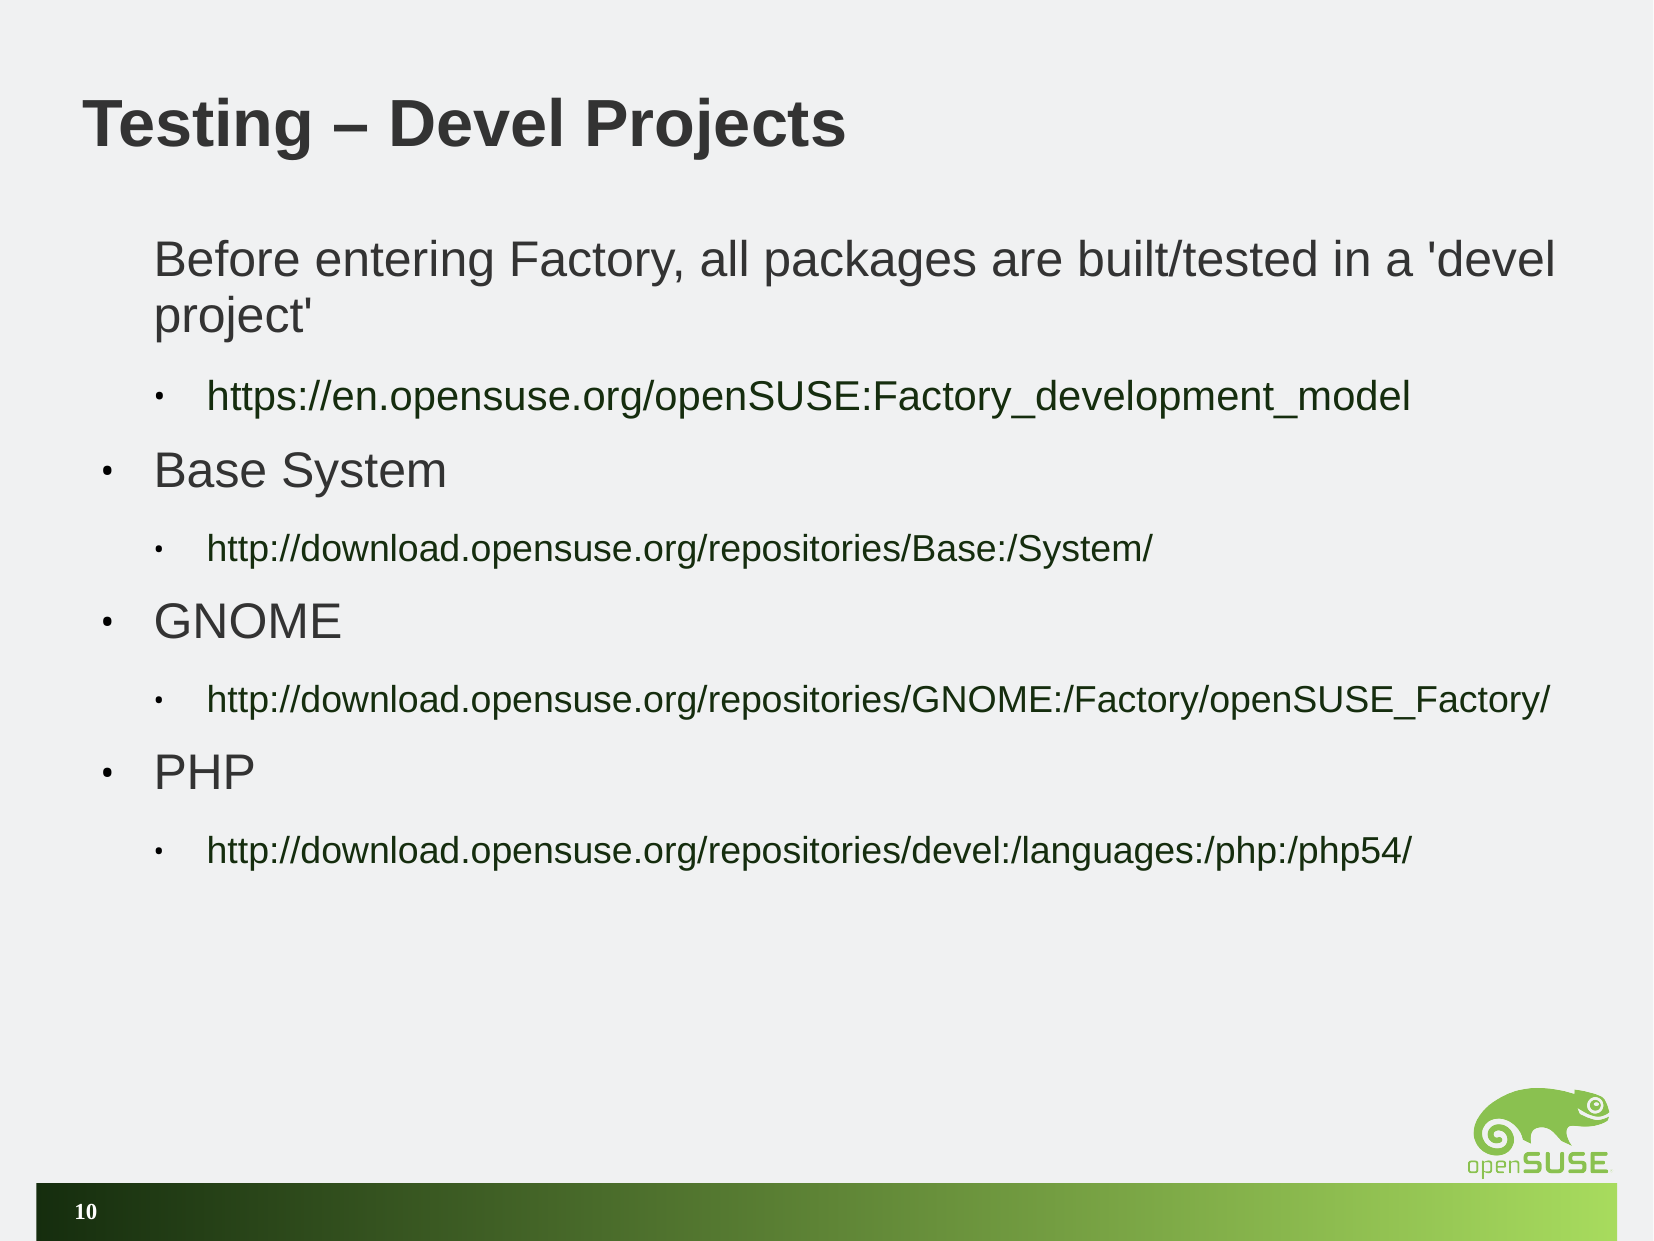

# Testing – Devel Projects
Before entering Factory, all packages are built/tested in a 'devel project'
https://en.opensuse.org/openSUSE:Factory_development_model
Base System
http://download.opensuse.org/repositories/Base:/System/
GNOME
http://download.opensuse.org/repositories/GNOME:/Factory/openSUSE_Factory/
PHP
http://download.opensuse.org/repositories/devel:/languages:/php:/php54/
10